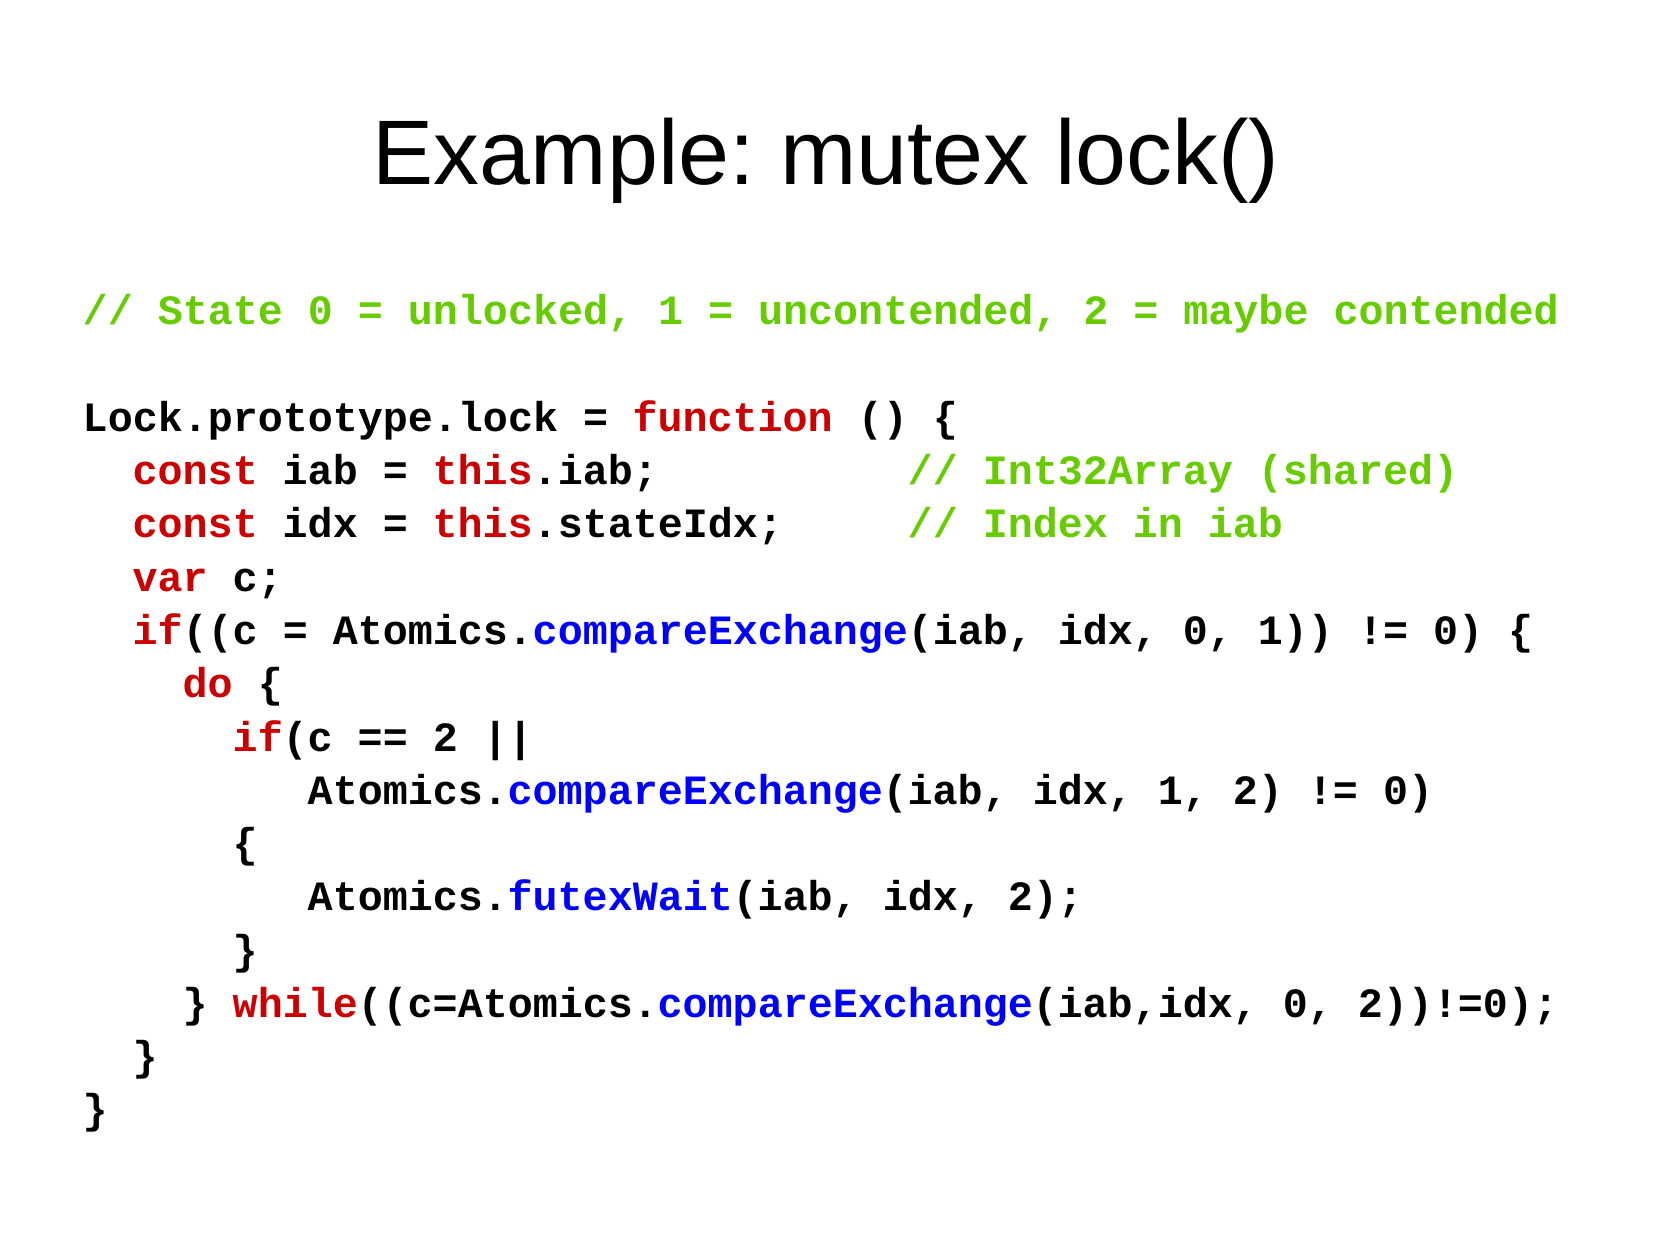

# Example: mutex lock()
// State 0 = unlocked, 1 = uncontended, 2 = maybe contended
Lock.prototype.lock = function () {
 const iab = this.iab; // Int32Array (shared)
 const idx = this.stateIdx; // Index in iab
 var c;
 if((c = Atomics.compareExchange(iab, idx, 0, 1)) != 0) {
 do {
 if(c == 2 ||
 Atomics.compareExchange(iab, idx, 1, 2) != 0)
 {
 Atomics.futexWait(iab, idx, 2);
 }
 } while((c=Atomics.compareExchange(iab,idx, 0, 2))!=0);
 }
}